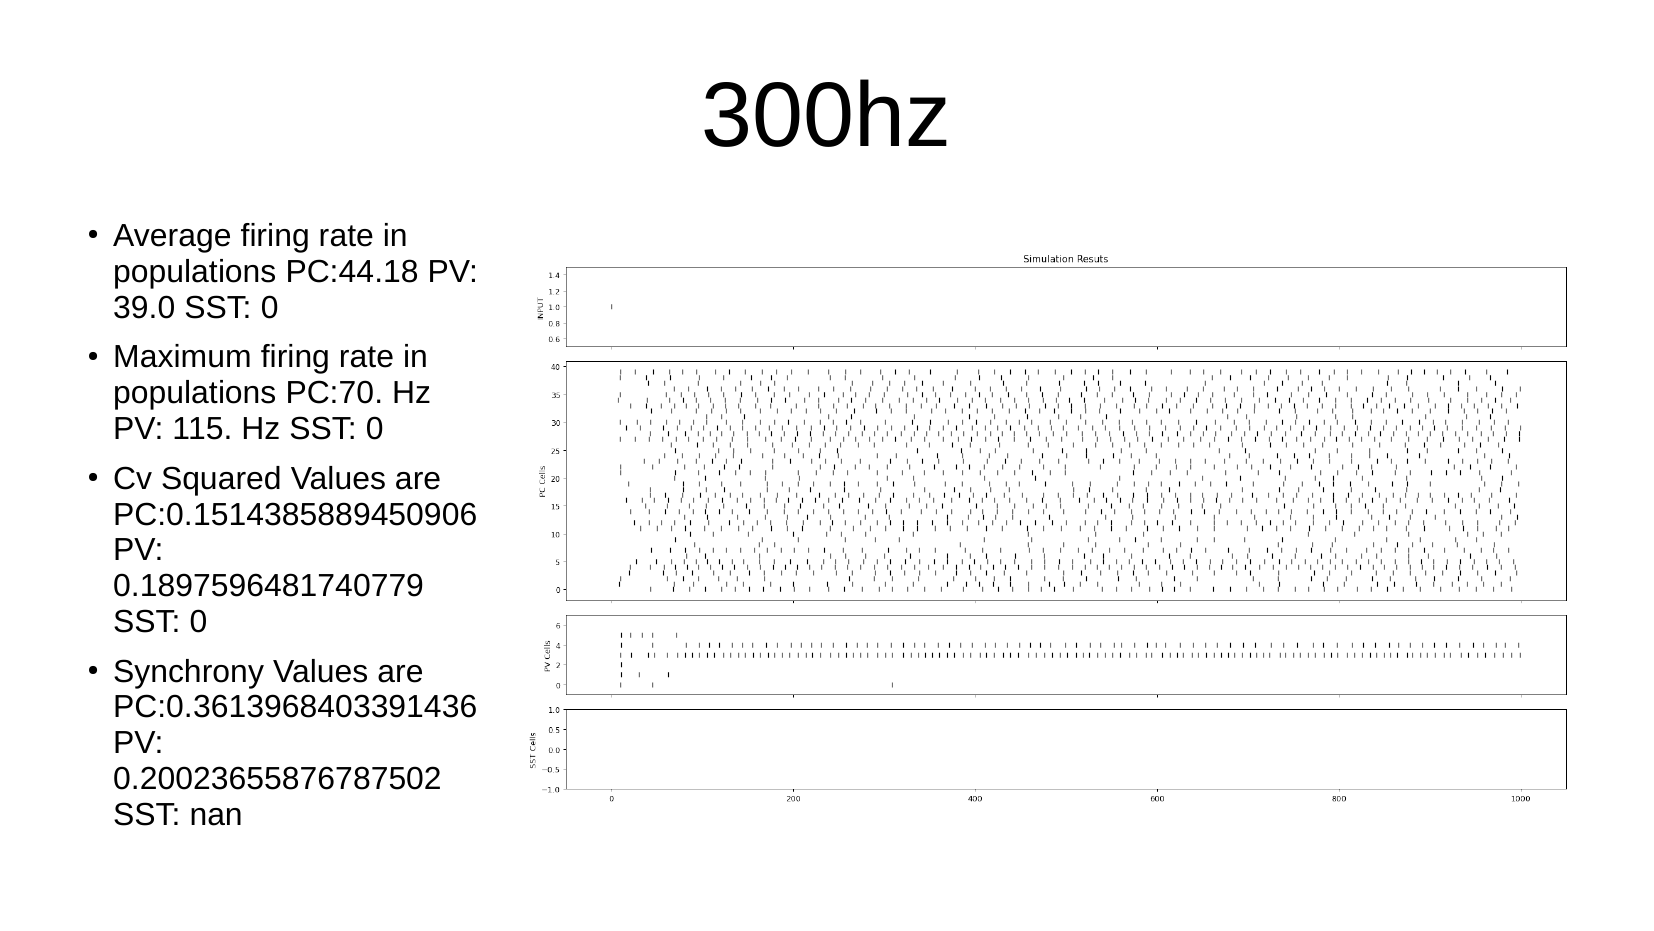

# 300hz
Average firing rate in populations PC:44.18 PV: 39.0 SST: 0
Maximum firing rate in populations PC:70. Hz PV: 115. Hz SST: 0
Cv Squared Values are PC:0.1514385889450906 PV: 0.1897596481740779 SST: 0
Synchrony Values are PC:0.3613968403391436 PV: 0.20023655876787502 SST: nan